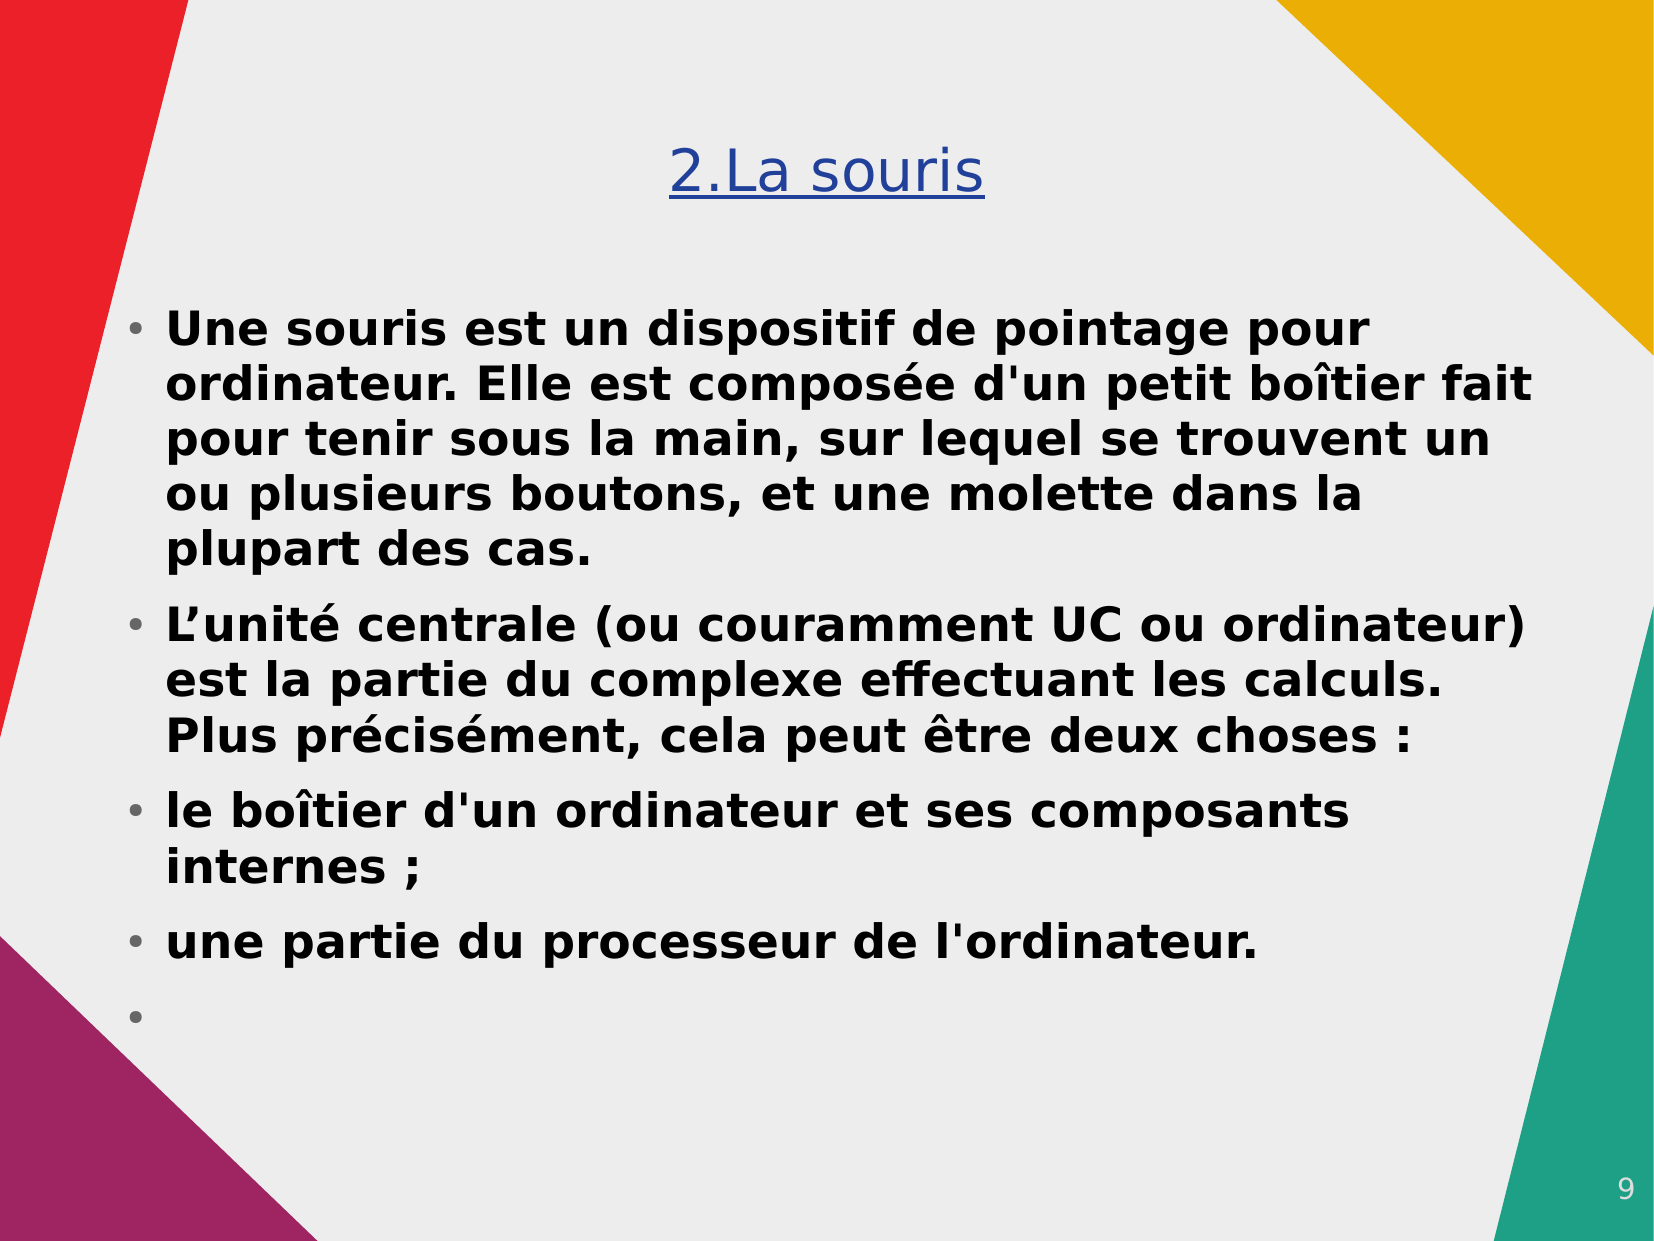

# 2.La souris
Une souris est un dispositif de pointage pour ordinateur. Elle est composée d'un petit boîtier fait pour tenir sous la main, sur lequel se trouvent un ou plusieurs boutons, et une molette dans la plupart des cas.
L’unité centrale (ou couramment UC ou ordinateur) est la partie du complexe effectuant les calculs. Plus précisément, cela peut être deux choses :
le boîtier d'un ordinateur et ses composants internes ;
une partie du processeur de l'ordinateur.
9